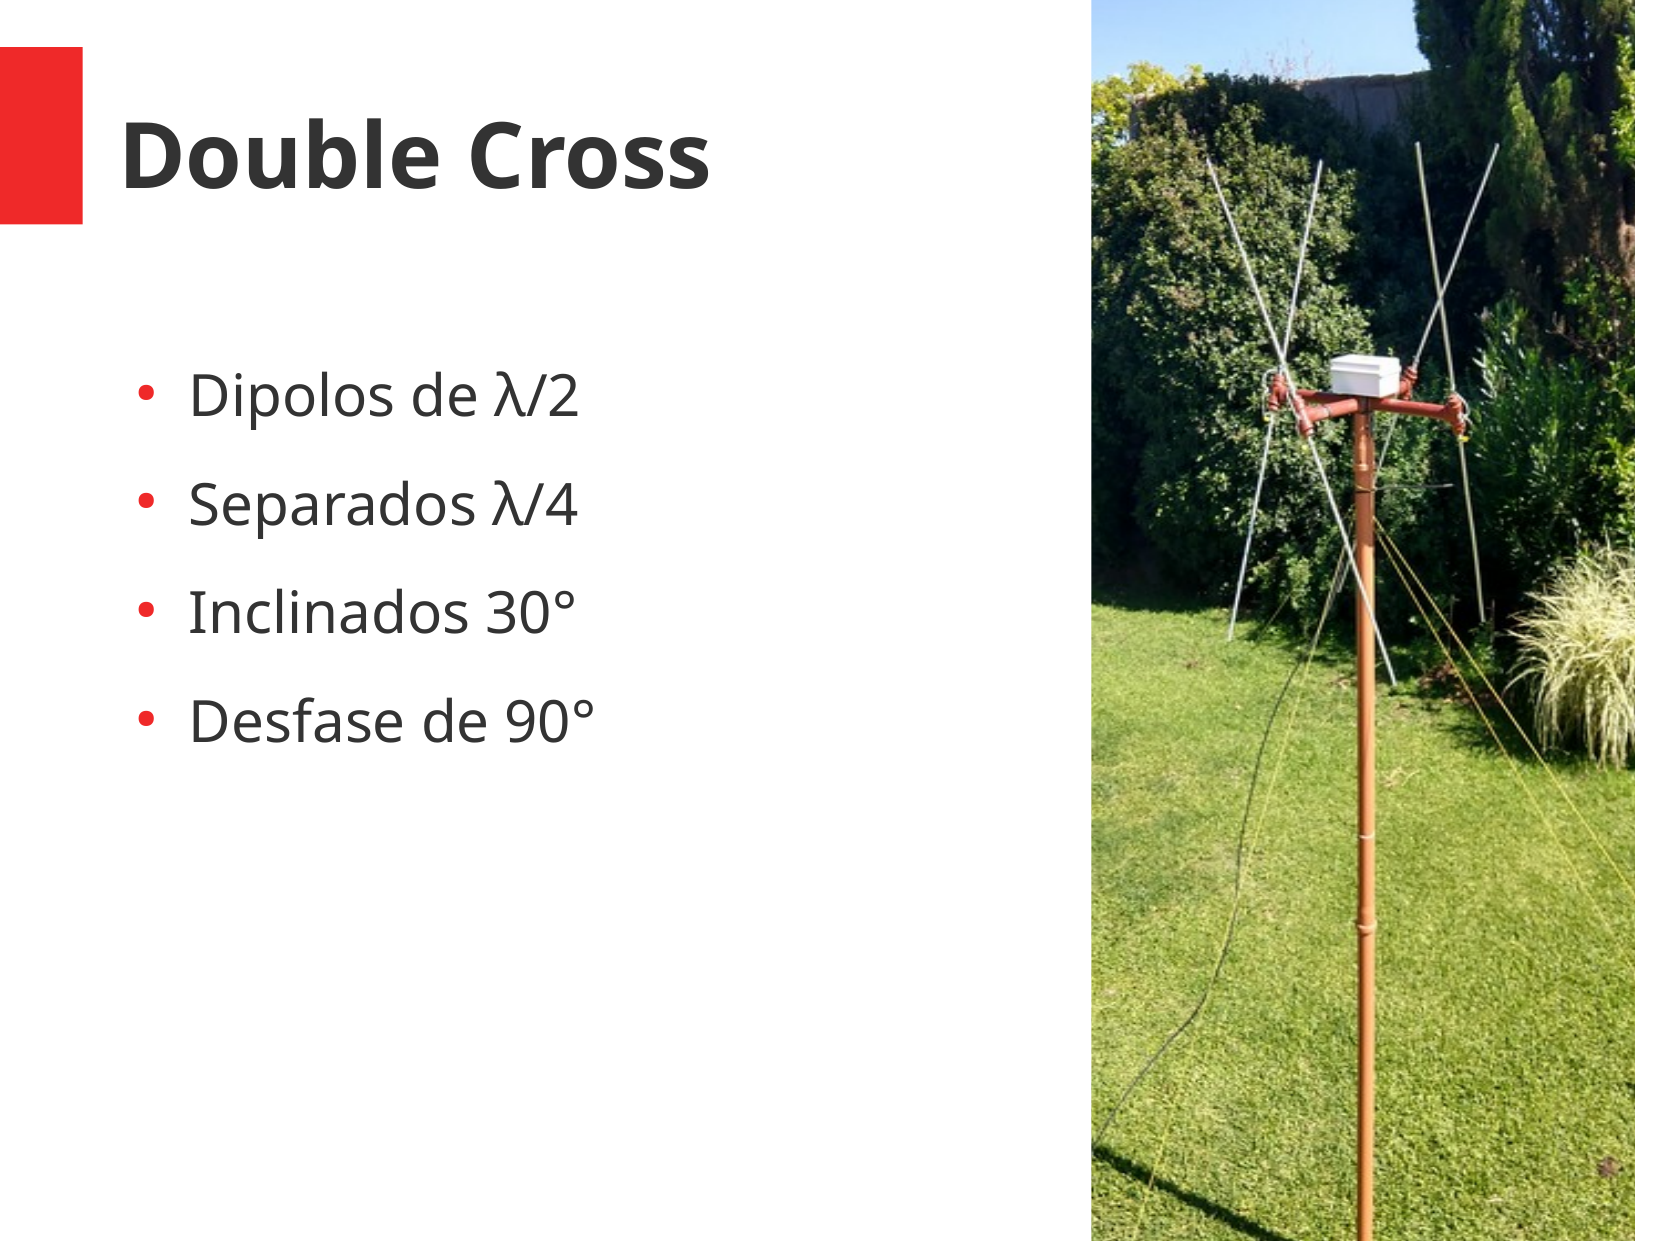

# Double Cross
Dipolos de λ/2
Separados λ/4
Inclinados 30°
Desfase de 90°
31